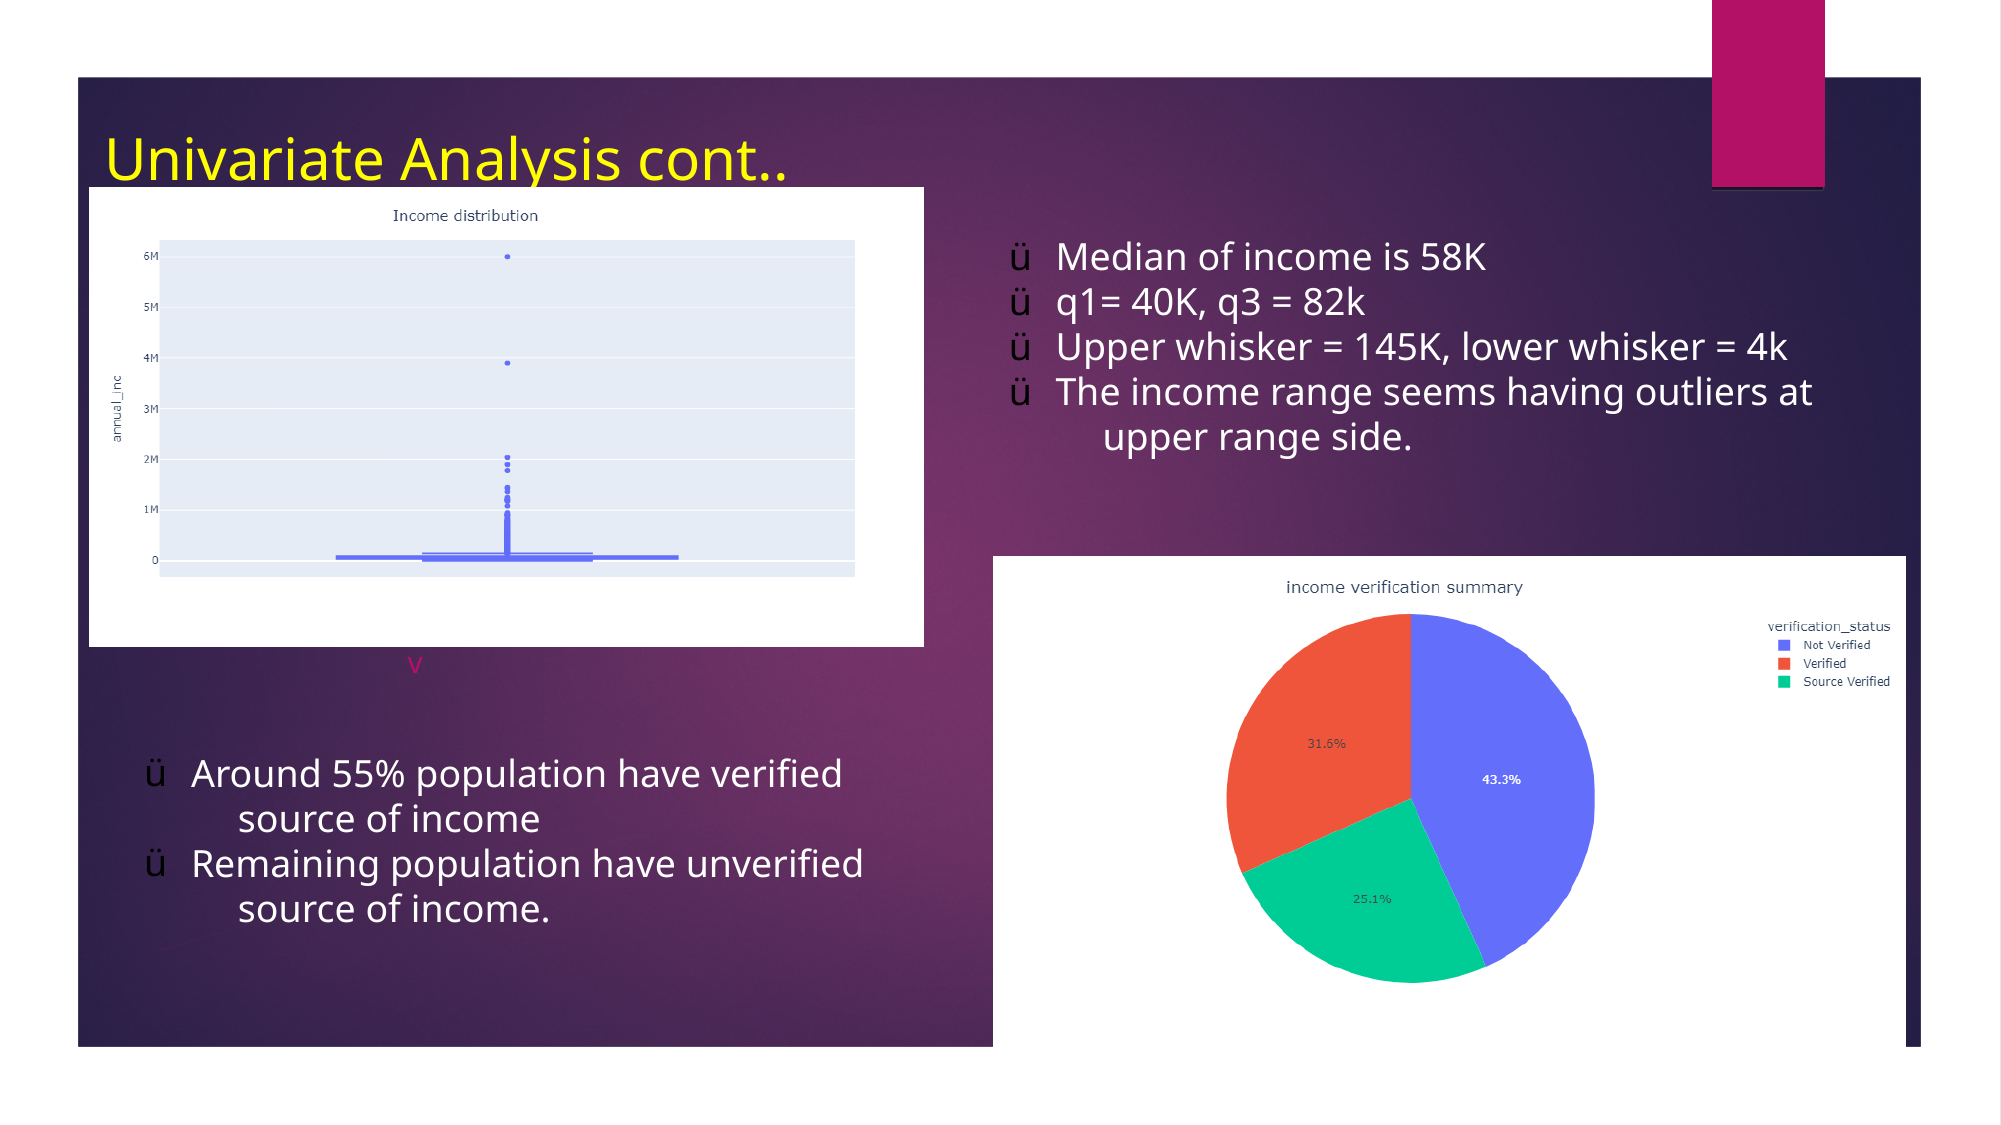

# Univariate Analysis cont..
Median of income is 58K
q1= 40K, q3 = 82k
Upper whisker = 145K, lower whisker = 4k
The income range seems having outliers at upper range side.
Around 55% population have verified source of income
Remaining population have unverified source of income.